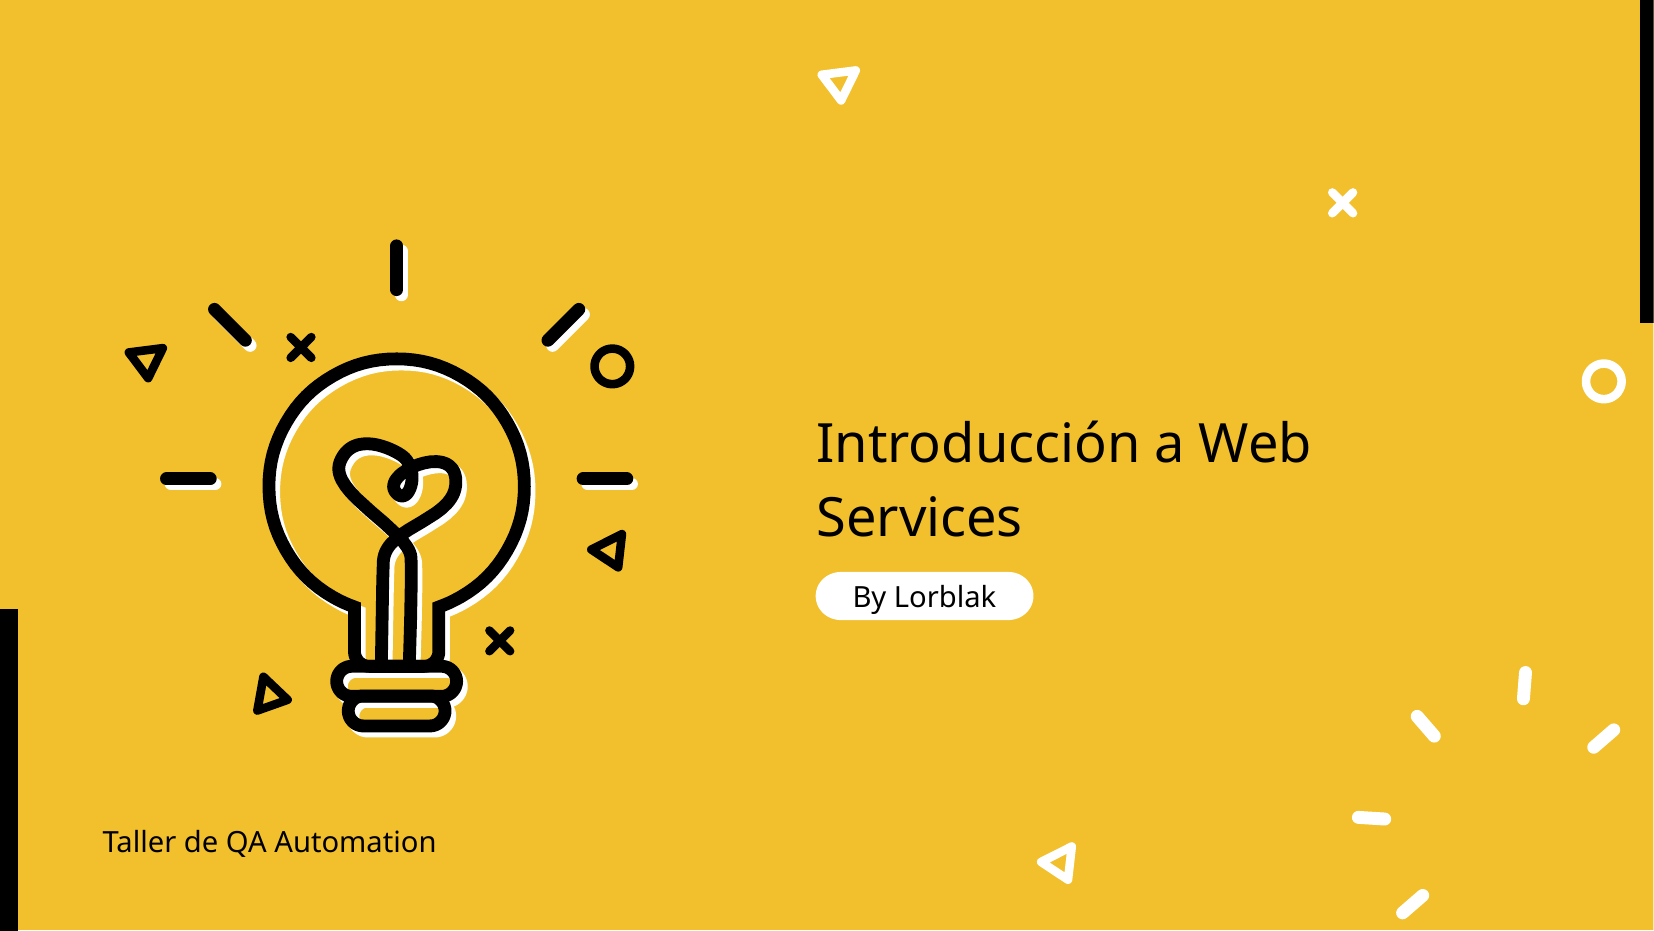

# Introducción a Web Services
By Lorblak
Taller de QA Automation